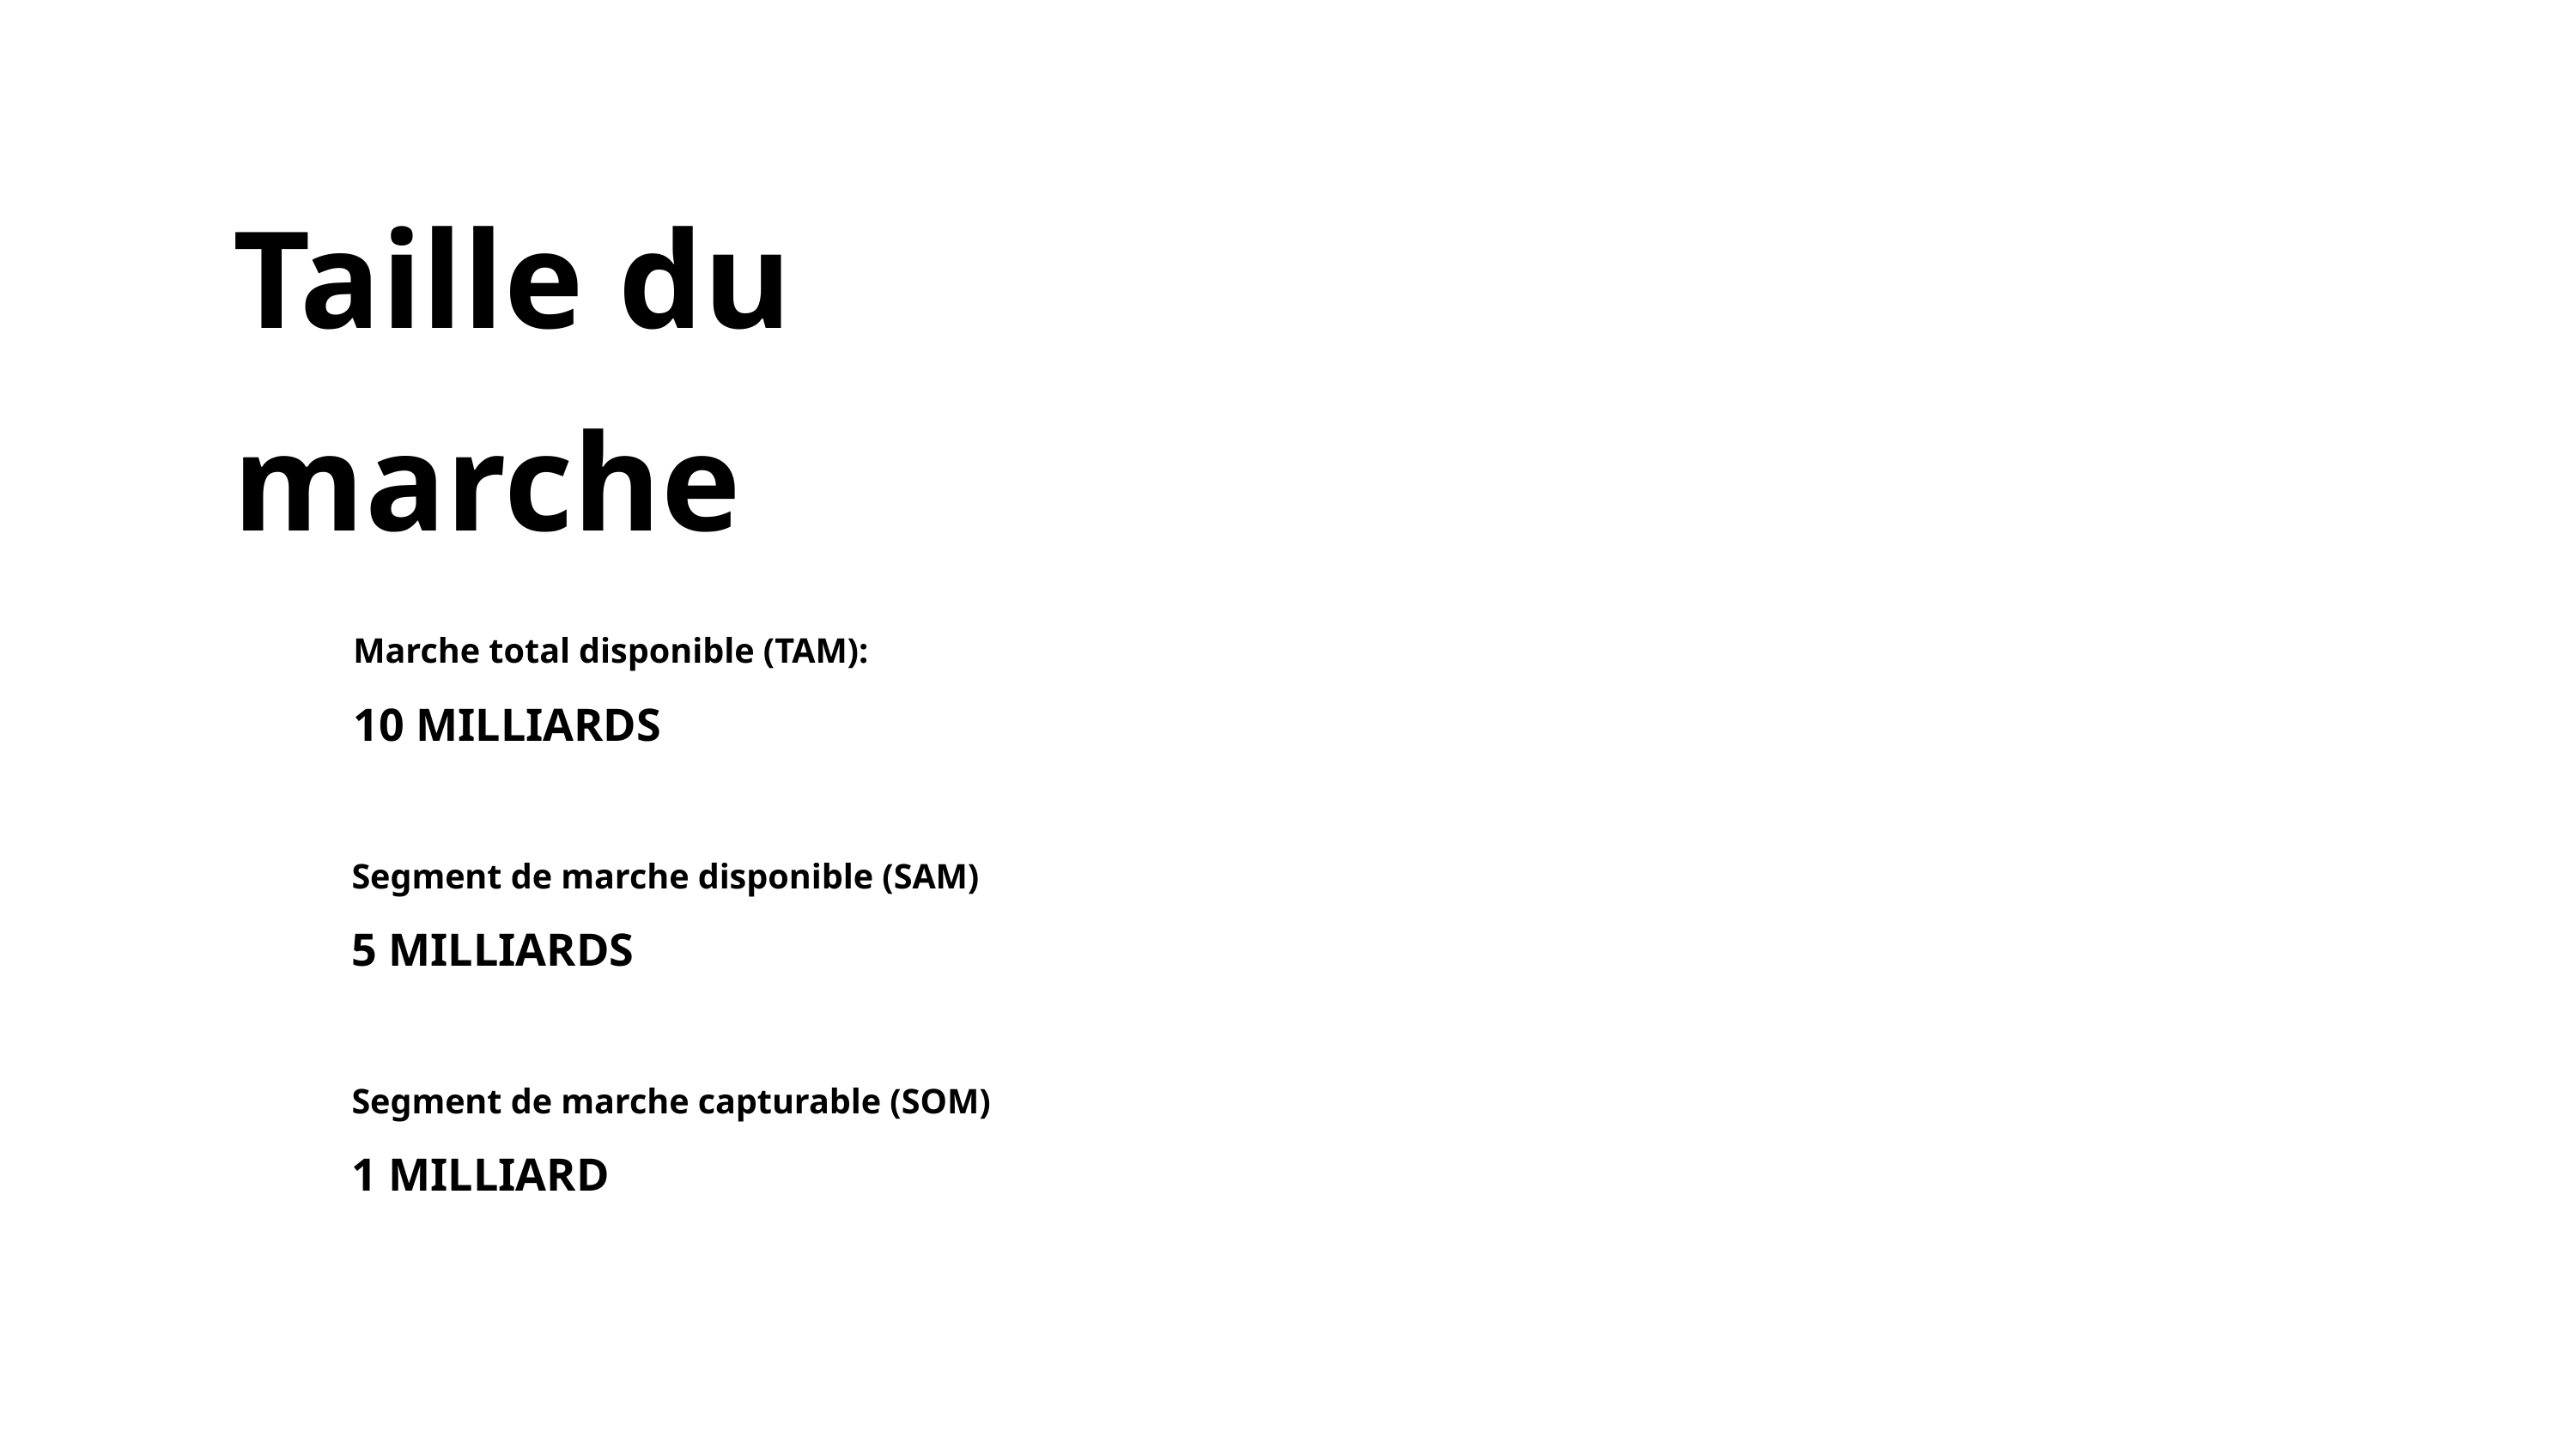

Taille du
marche
Marche total disponible (TAM):
10 MILLIARDS
Segment de marche disponible (SAM)
5 MILLIARDS
Segment de marche capturable (SOM)
1 MILLIARD